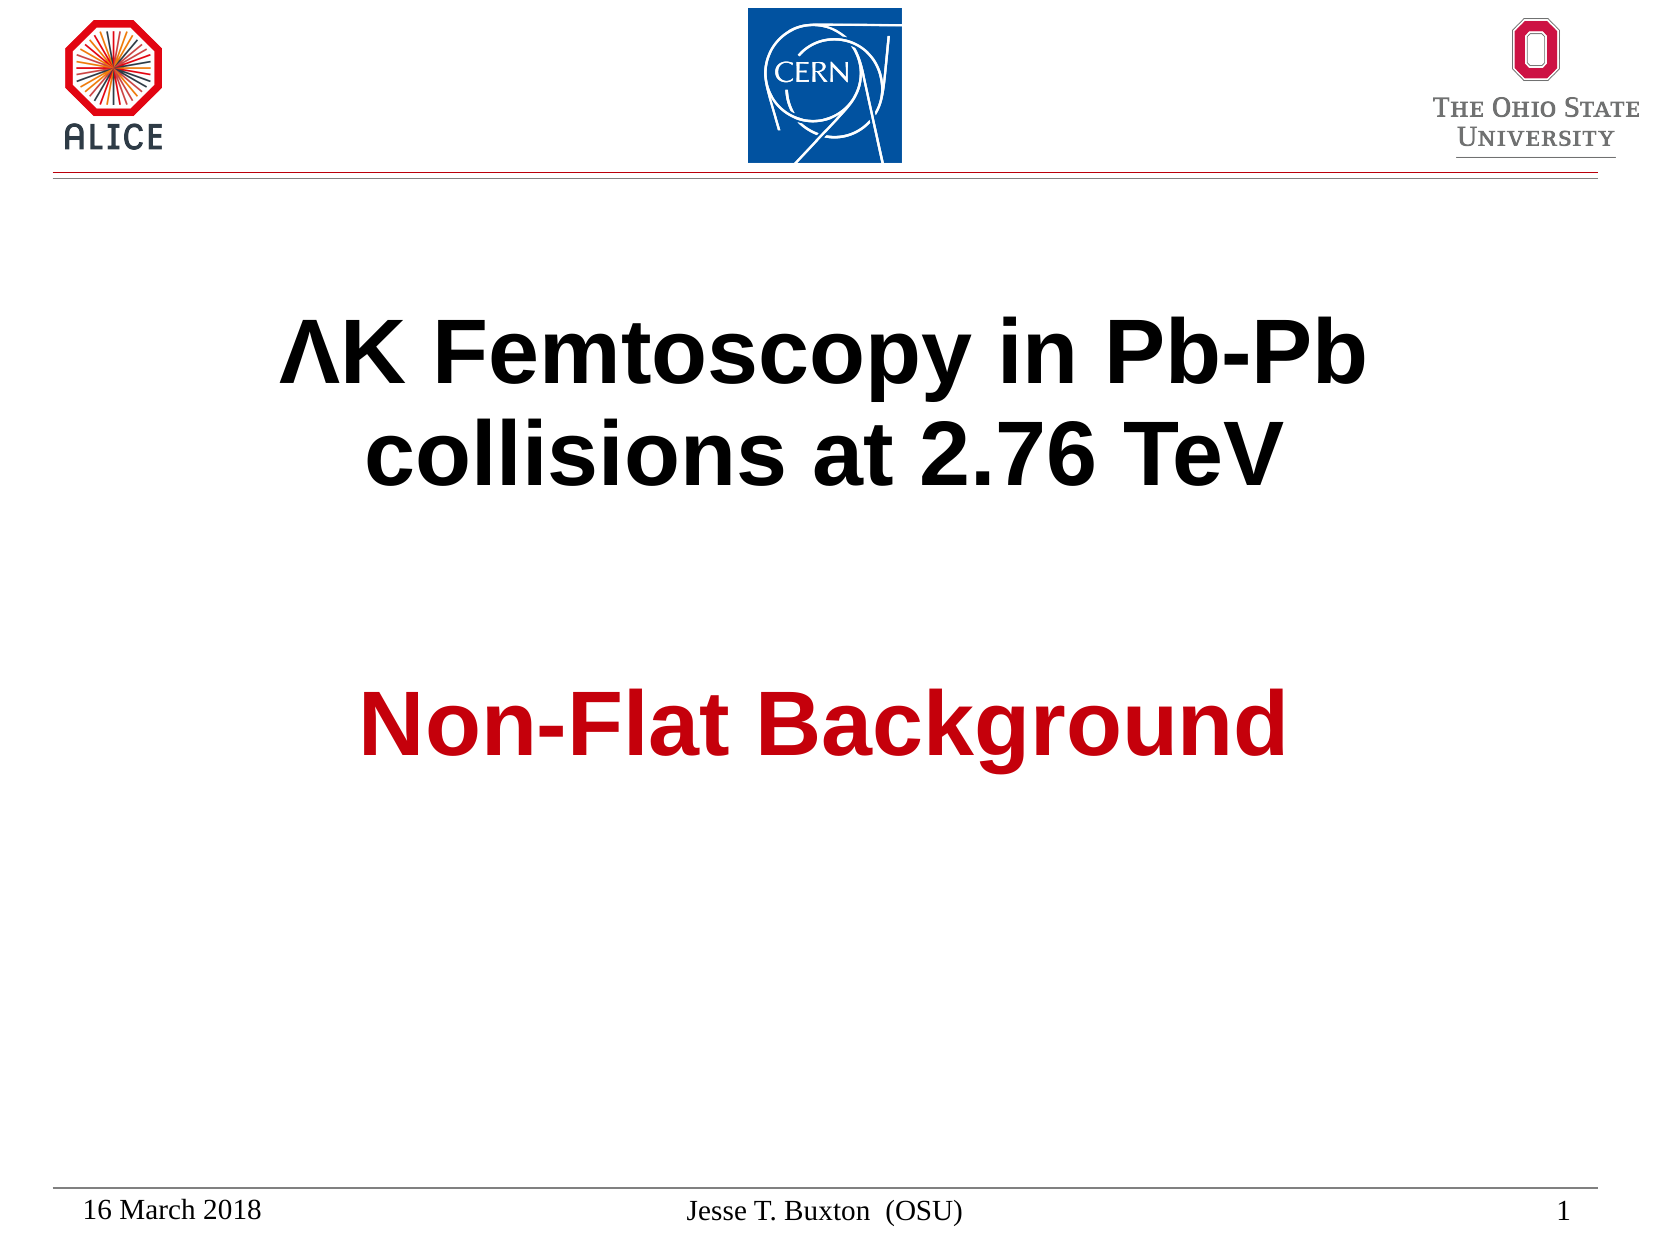

# ΛK Femtoscopy in Pb-Pb collisions at 2.76 TeV Non-Flat Background
16 March 2018
Jesse T. Buxton (OSU)
1